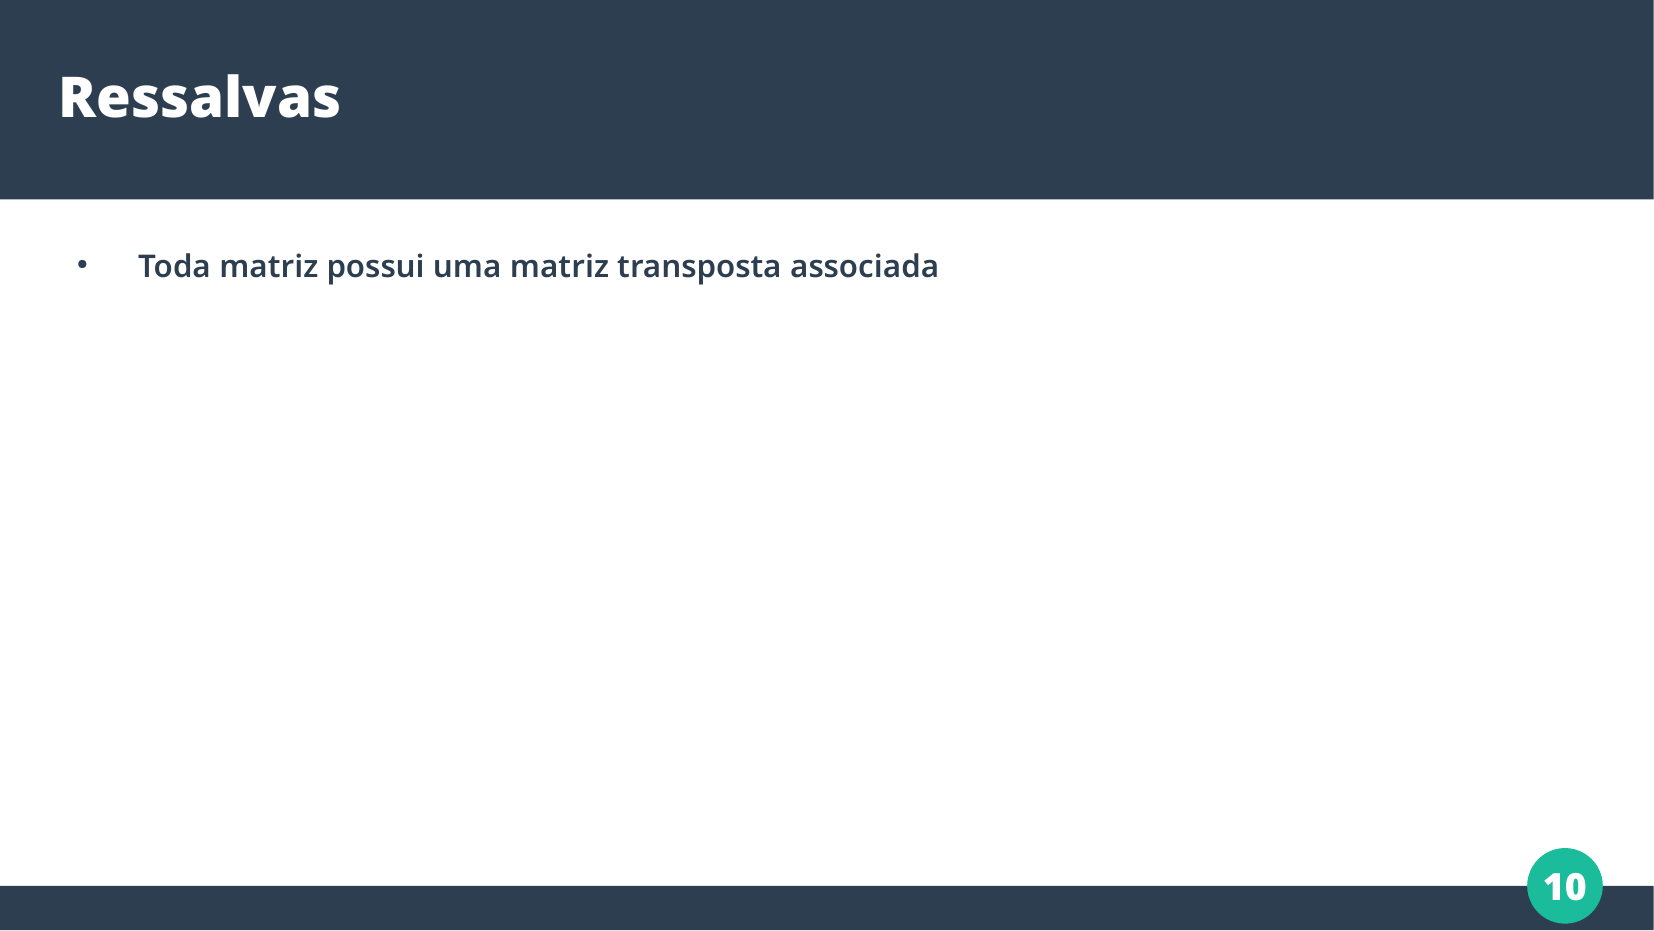

# Ressalvas
 Toda matriz possui uma matriz transposta associada